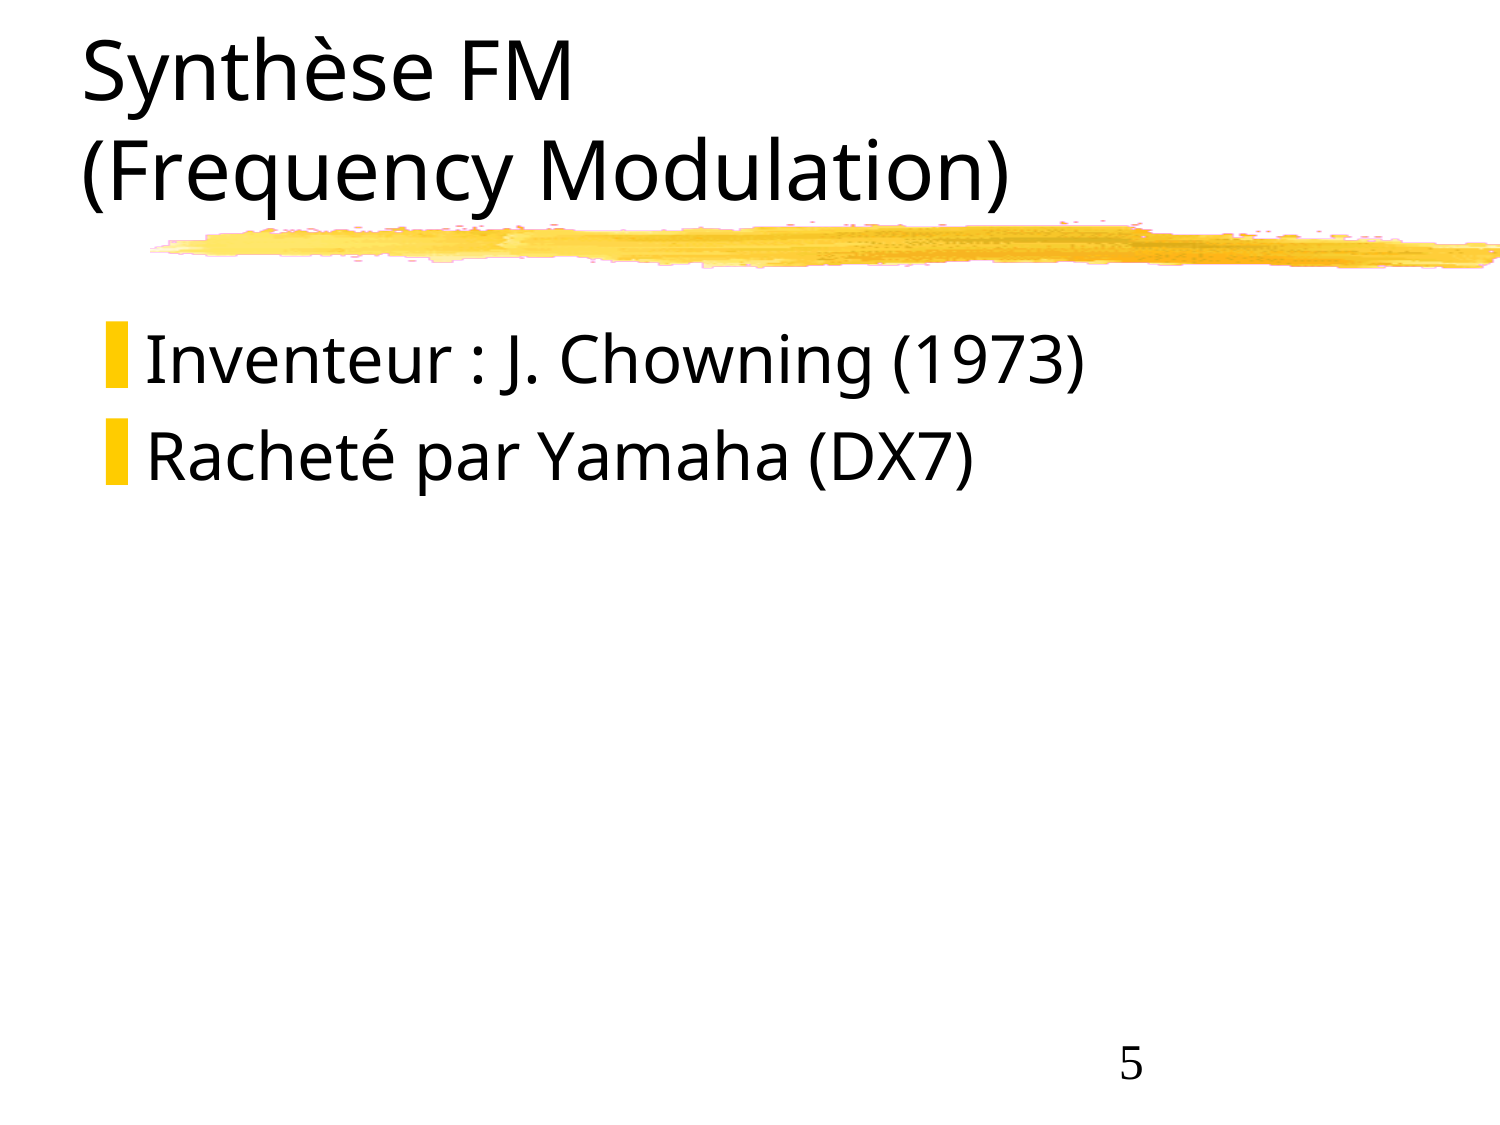

# Synthèse FM (Frequency Modulation)
Inventeur : J. Chowning (1973)
Racheté par Yamaha (DX7)
5